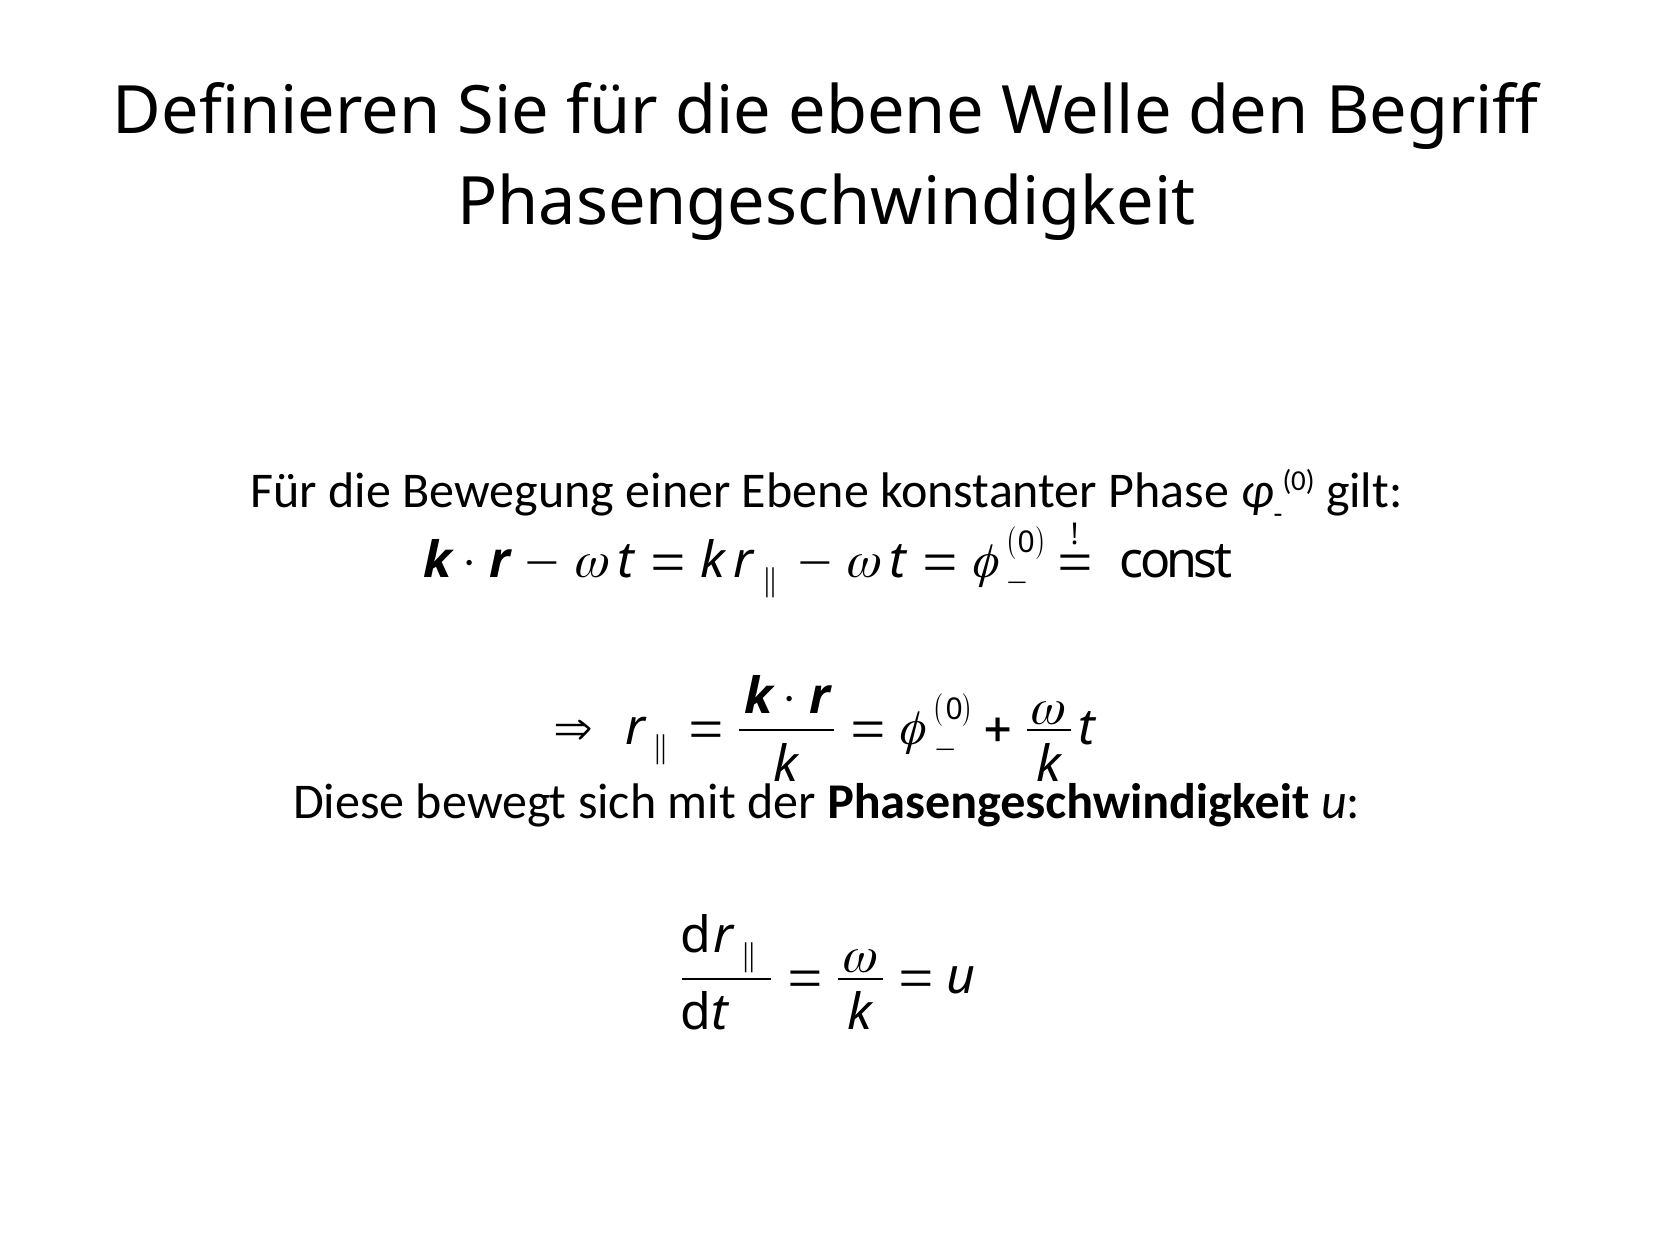

# Definieren Sie für die ebene Welle den Begriff Phasengeschwindigkeit
Für die Bewegung einer Ebene konstanter Phase φ-(0) gilt:
Diese bewegt sich mit der Phasengeschwindigkeit u: